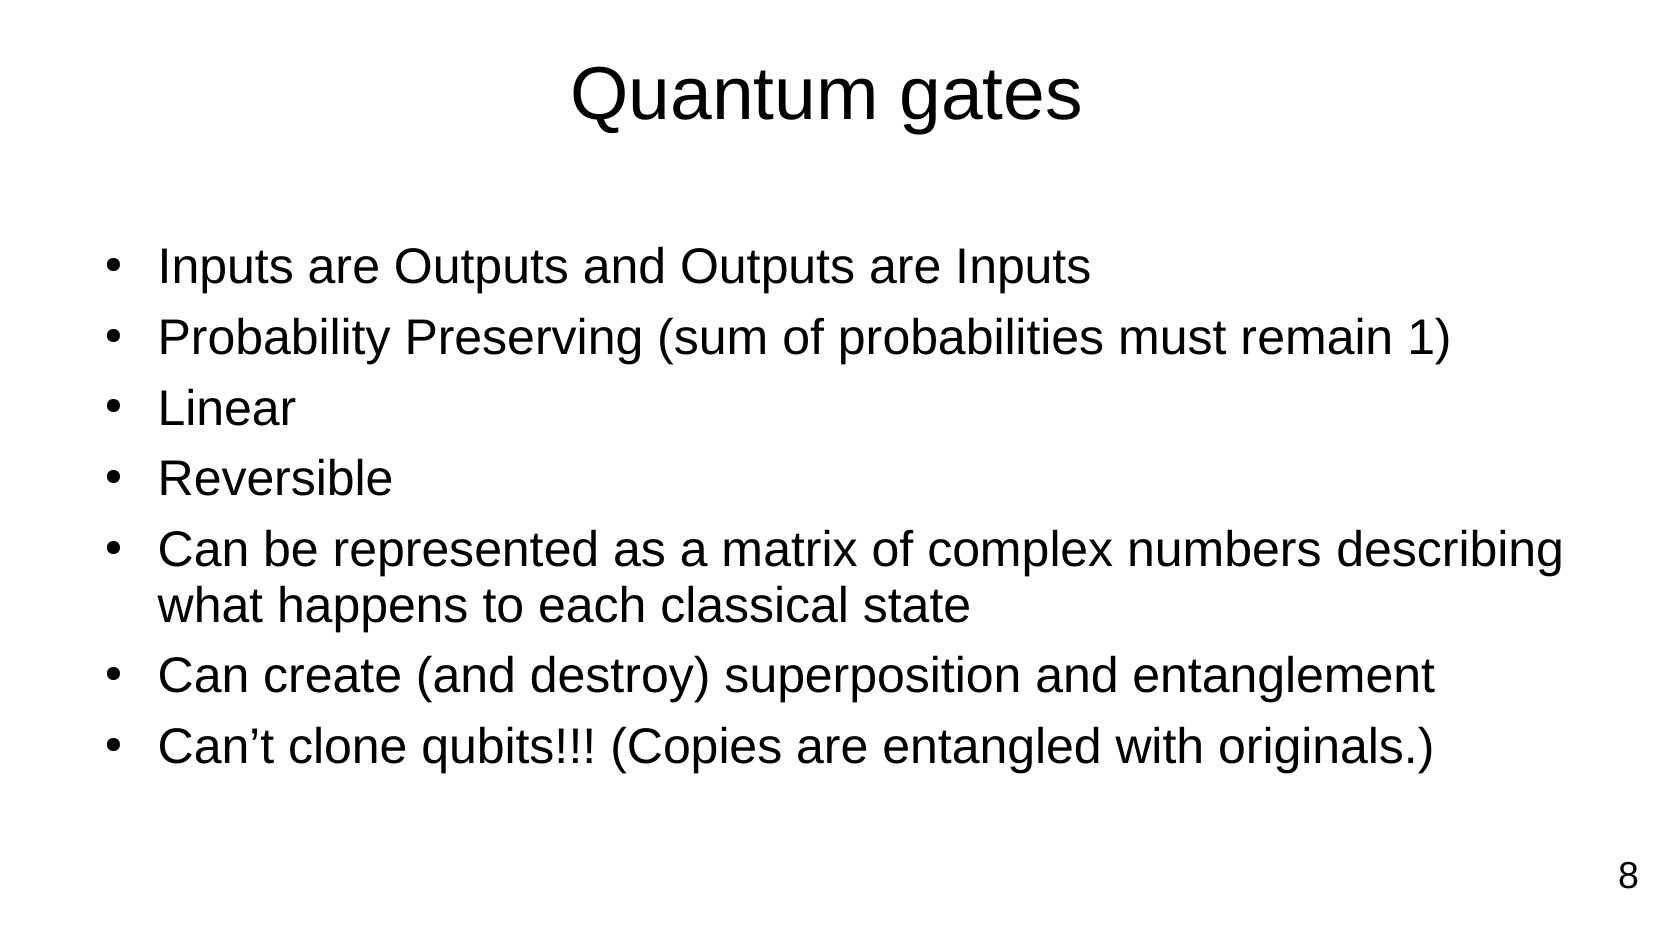

# Quantum gates
Inputs are Outputs and Outputs are Inputs
Probability Preserving (sum of probabilities must remain 1)
Linear
Reversible
Can be represented as a matrix of complex numbers describing what happens to each classical state
Can create (and destroy) superposition and entanglement
Can’t clone qubits!!! (Copies are entangled with originals.)